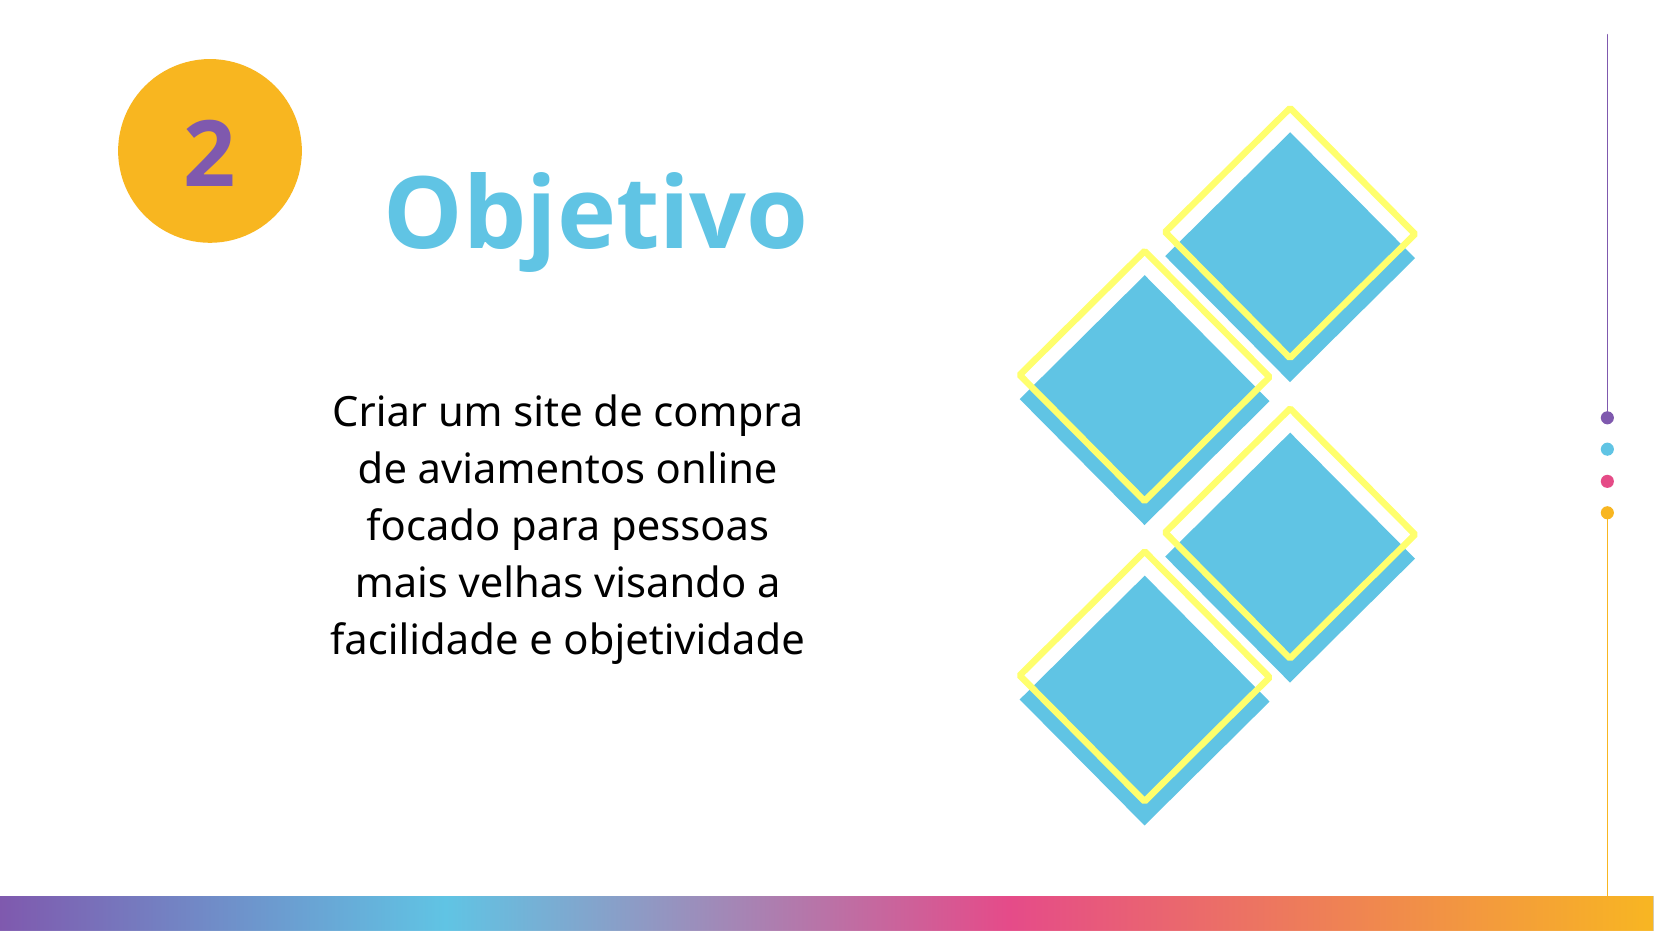

2
# Objetivo
Criar um site de compra de aviamentos online focado para pessoas mais velhas visando a facilidade e objetividade